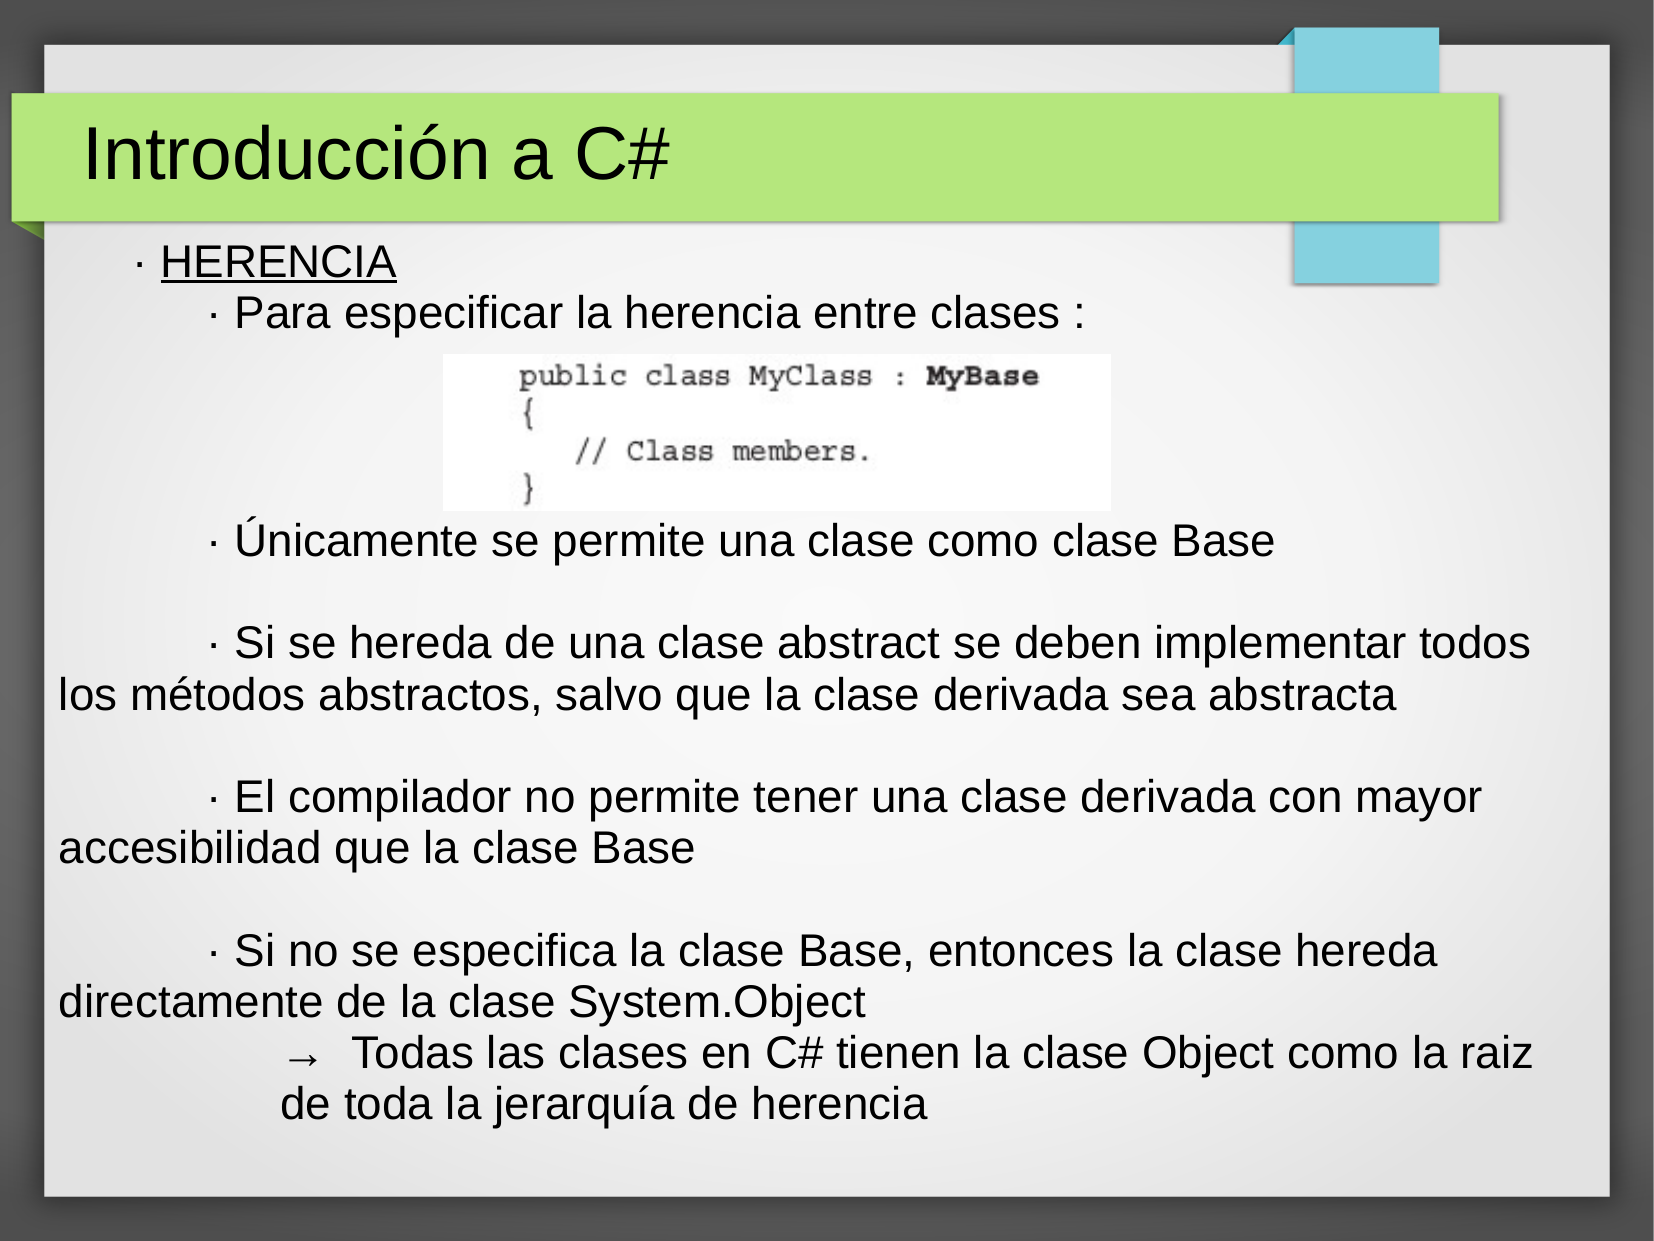

# Introducción a C#
	· HERENCIA
		· Para especificar la herencia entre clases :
		· Únicamente se permite una clase como clase Base
		· Si se hereda de una clase abstract se deben implementar todos los métodos abstractos, salvo que la clase derivada sea abstracta
		· El compilador no permite tener una clase derivada con mayor accesibilidad que la clase Base
		· Si no se especifica la clase Base, entonces la clase hereda directamente de la clase System.Object
			→ Todas las clases en C# tienen la clase Object como la raiz 			de toda la jerarquía de herencia